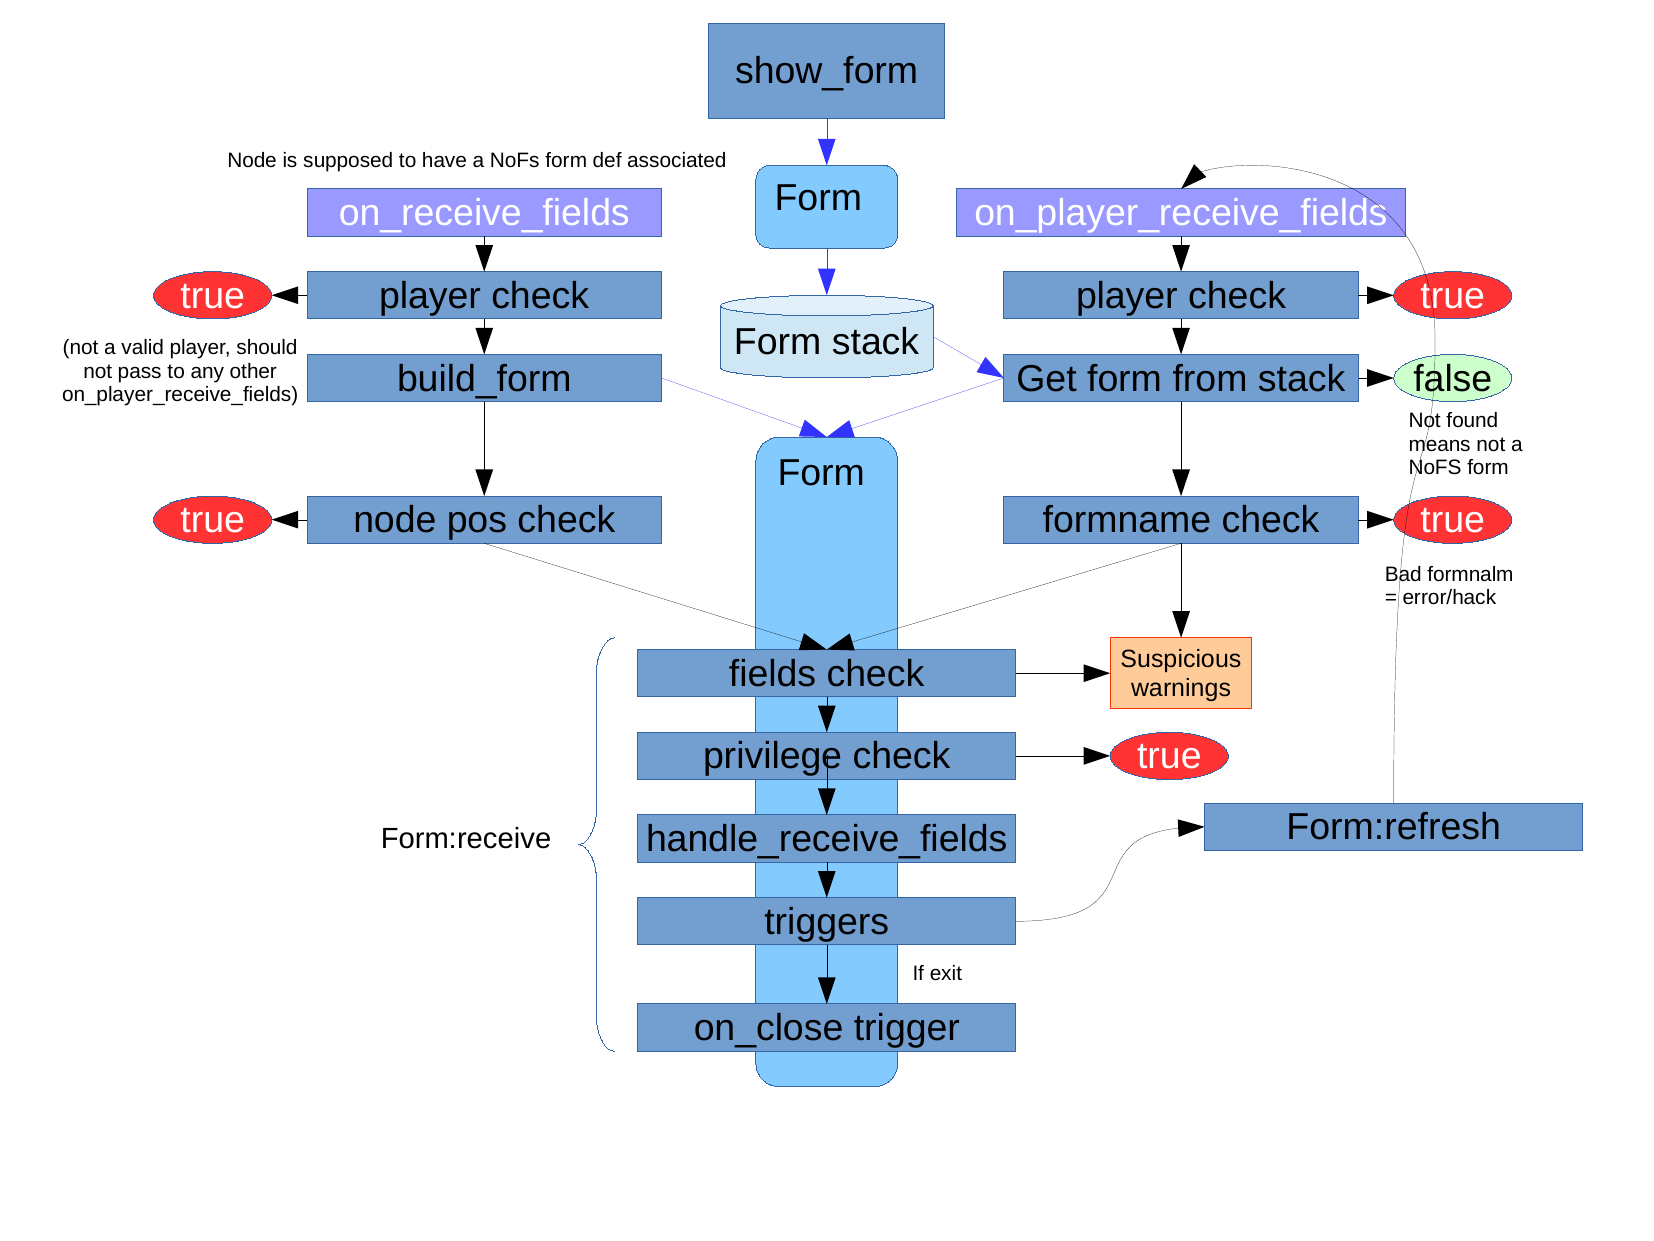

show_form
Node is supposed to have a NoFs form def associated
Form
on_receive_fields
on_player_receive_fields
true
player check
player check
true
Form stack
(not a valid player, should not pass to any other on_player_receive_fields)
build_form
Get form from stack
false
Not found means not a NoFS form
Form
true
node pos check
formname check
true
Bad formnalm = error/hack
Suspicious
warnings
fields check
privilege check
true
Form:refresh
Form:receive
handle_receive_fields
triggers
If exit
on_close trigger